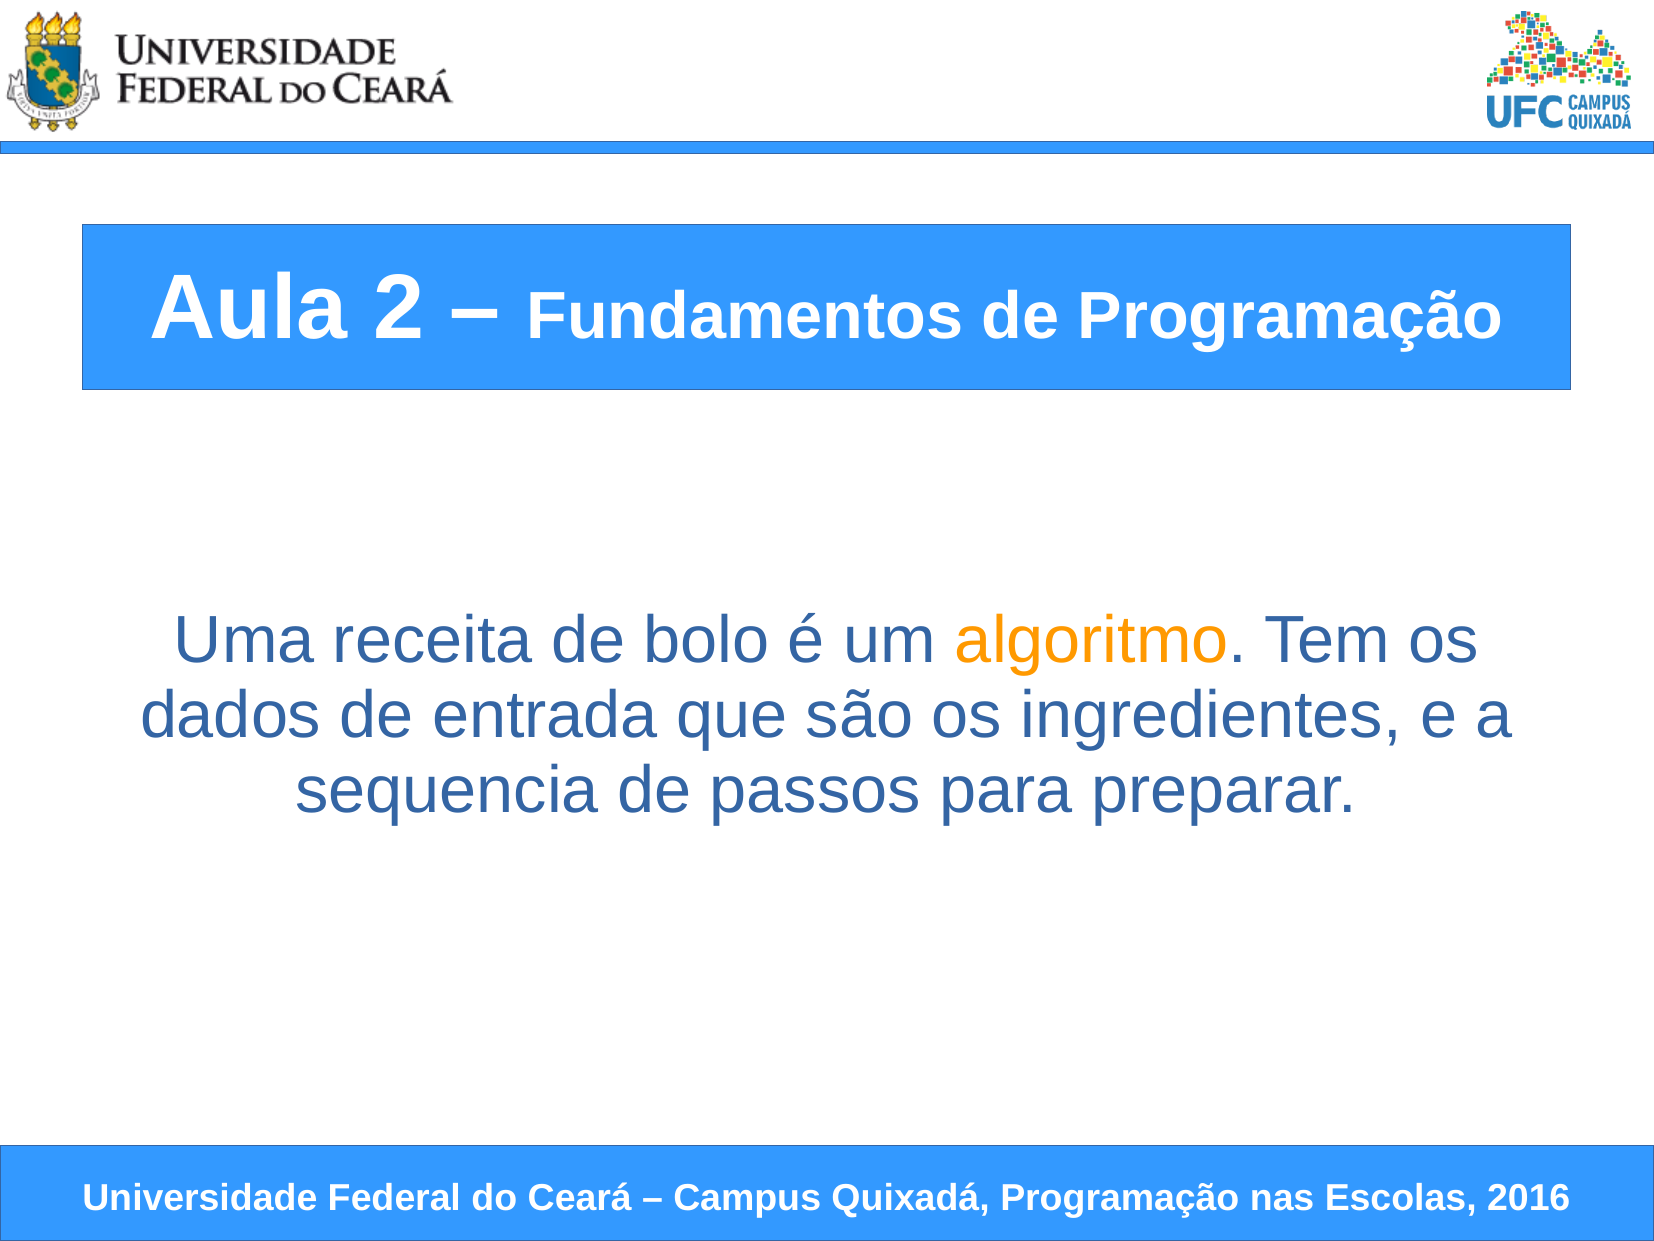

Aula 2 – Fundamentos de Programação
# Uma receita de bolo é um algoritmo. Tem os dados de entrada que são os ingredientes, e a sequencia de passos para preparar.
Universidade Federal do Ceará – Campus Quixadá, Programação nas Escolas, 2016